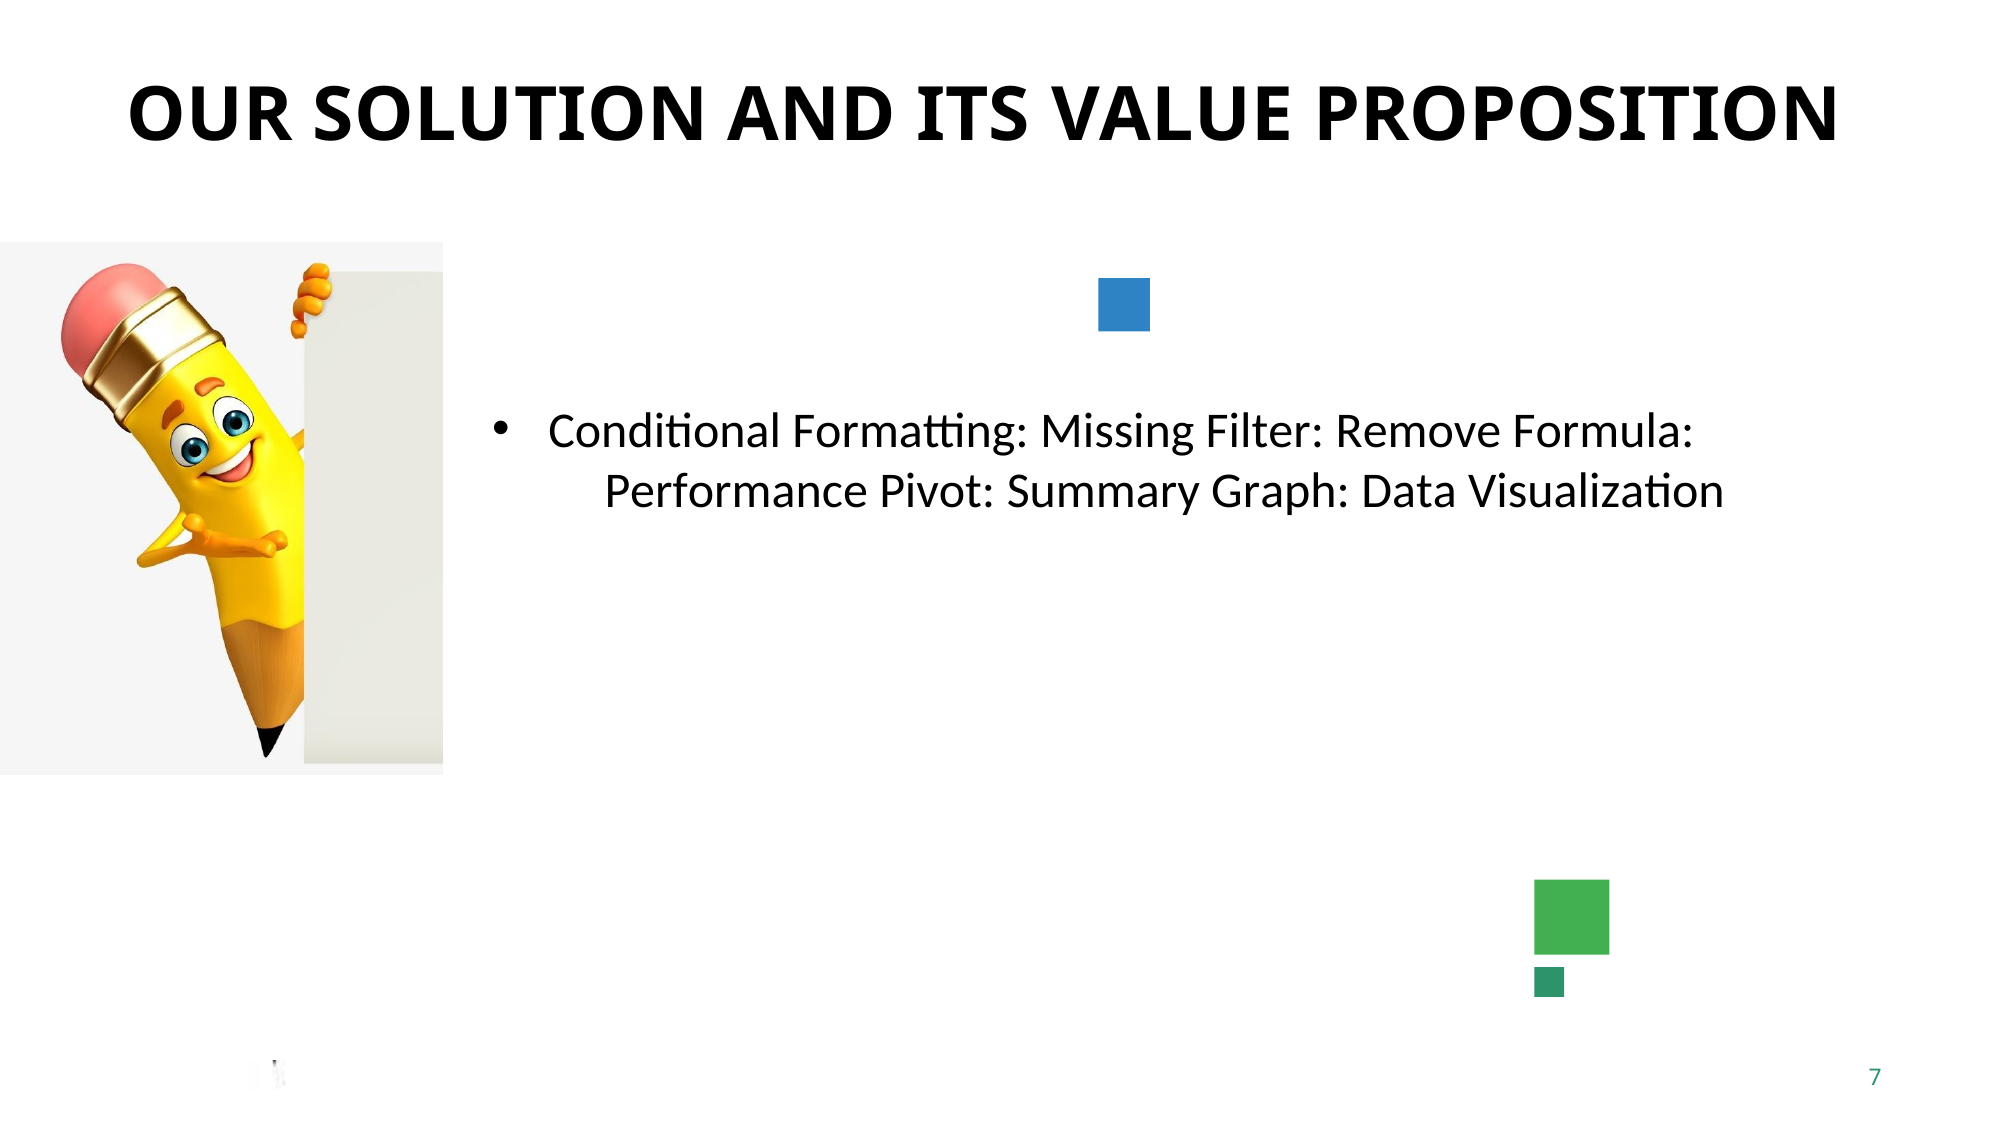

# OUR SOLUTION AND ITS VALUE PROPOSITION
Conditional Formatting: Missing Filter: Remove Formula: Performance Pivot: Summary Graph: Data Visualization